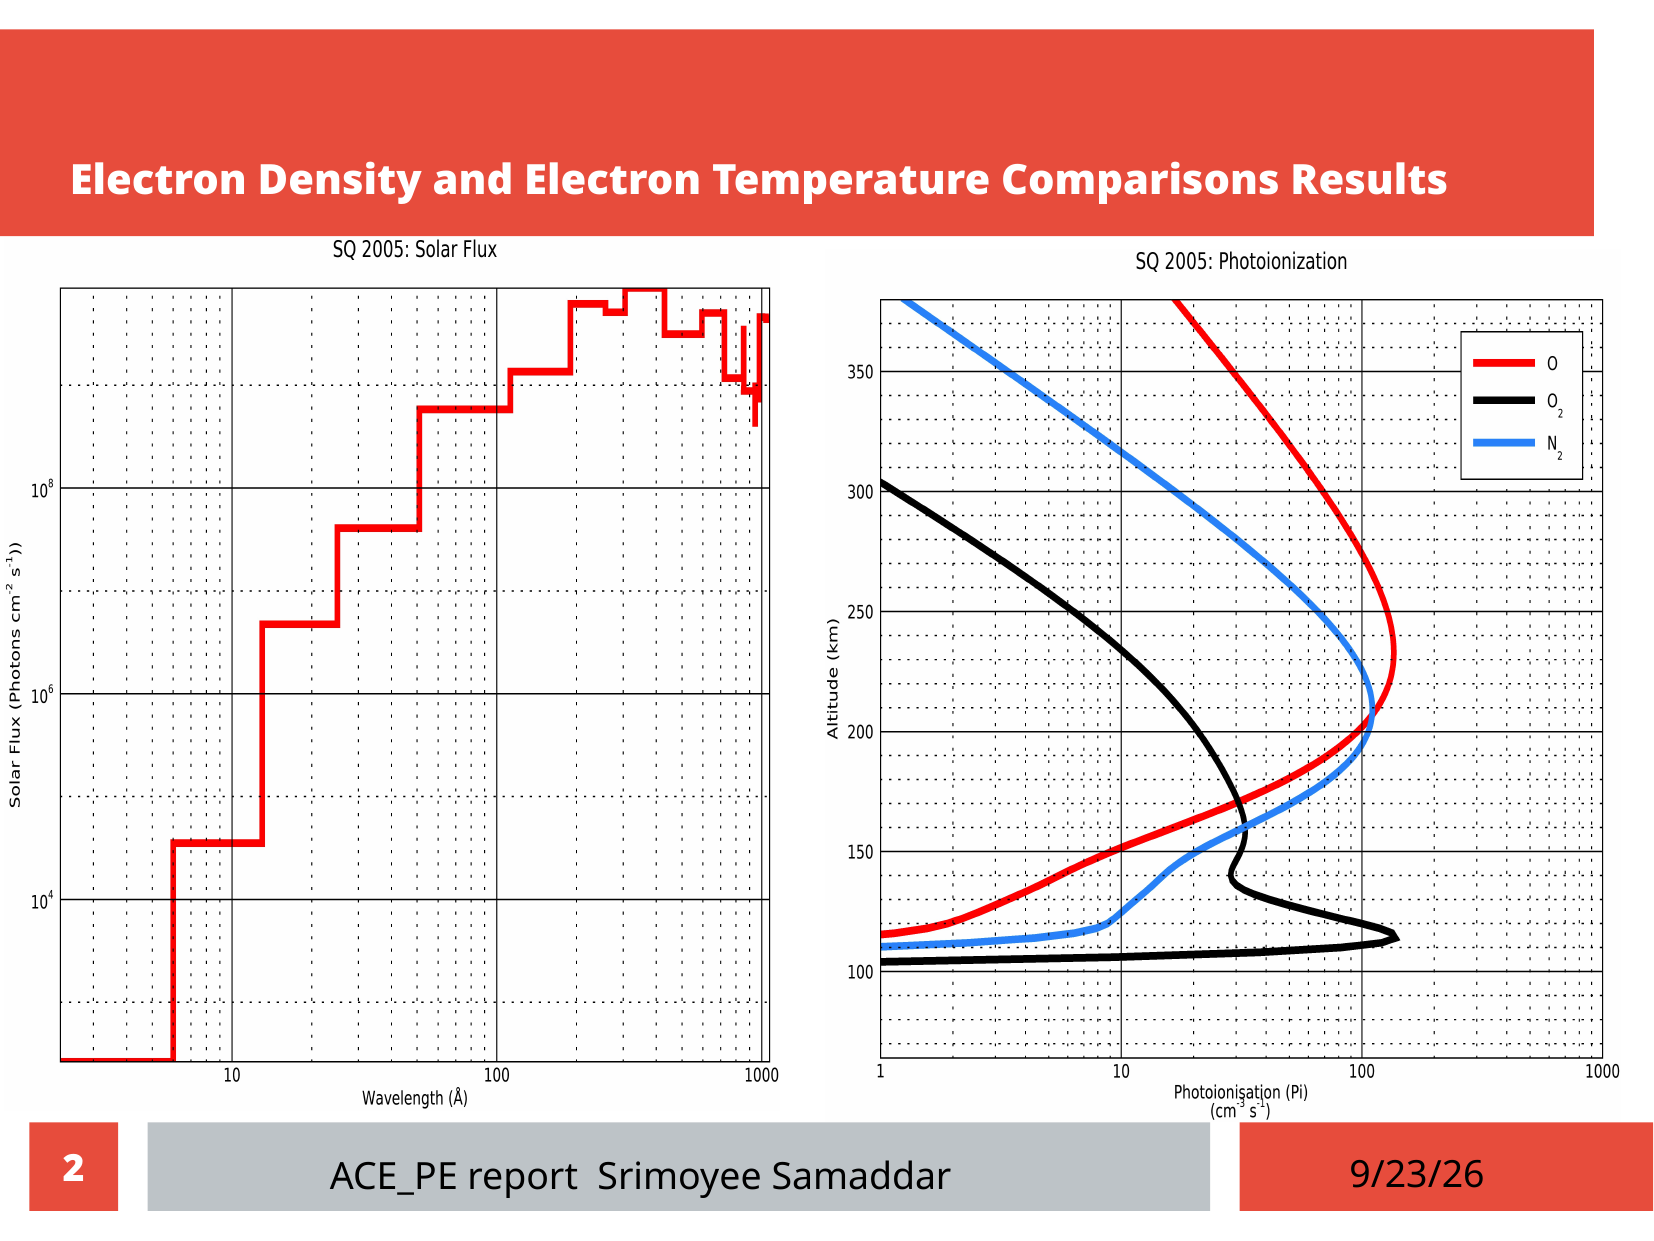

# Electron Density and Electron Temperature Comparisons Results
2
		ACE_PE report Srimoyee Samaddar